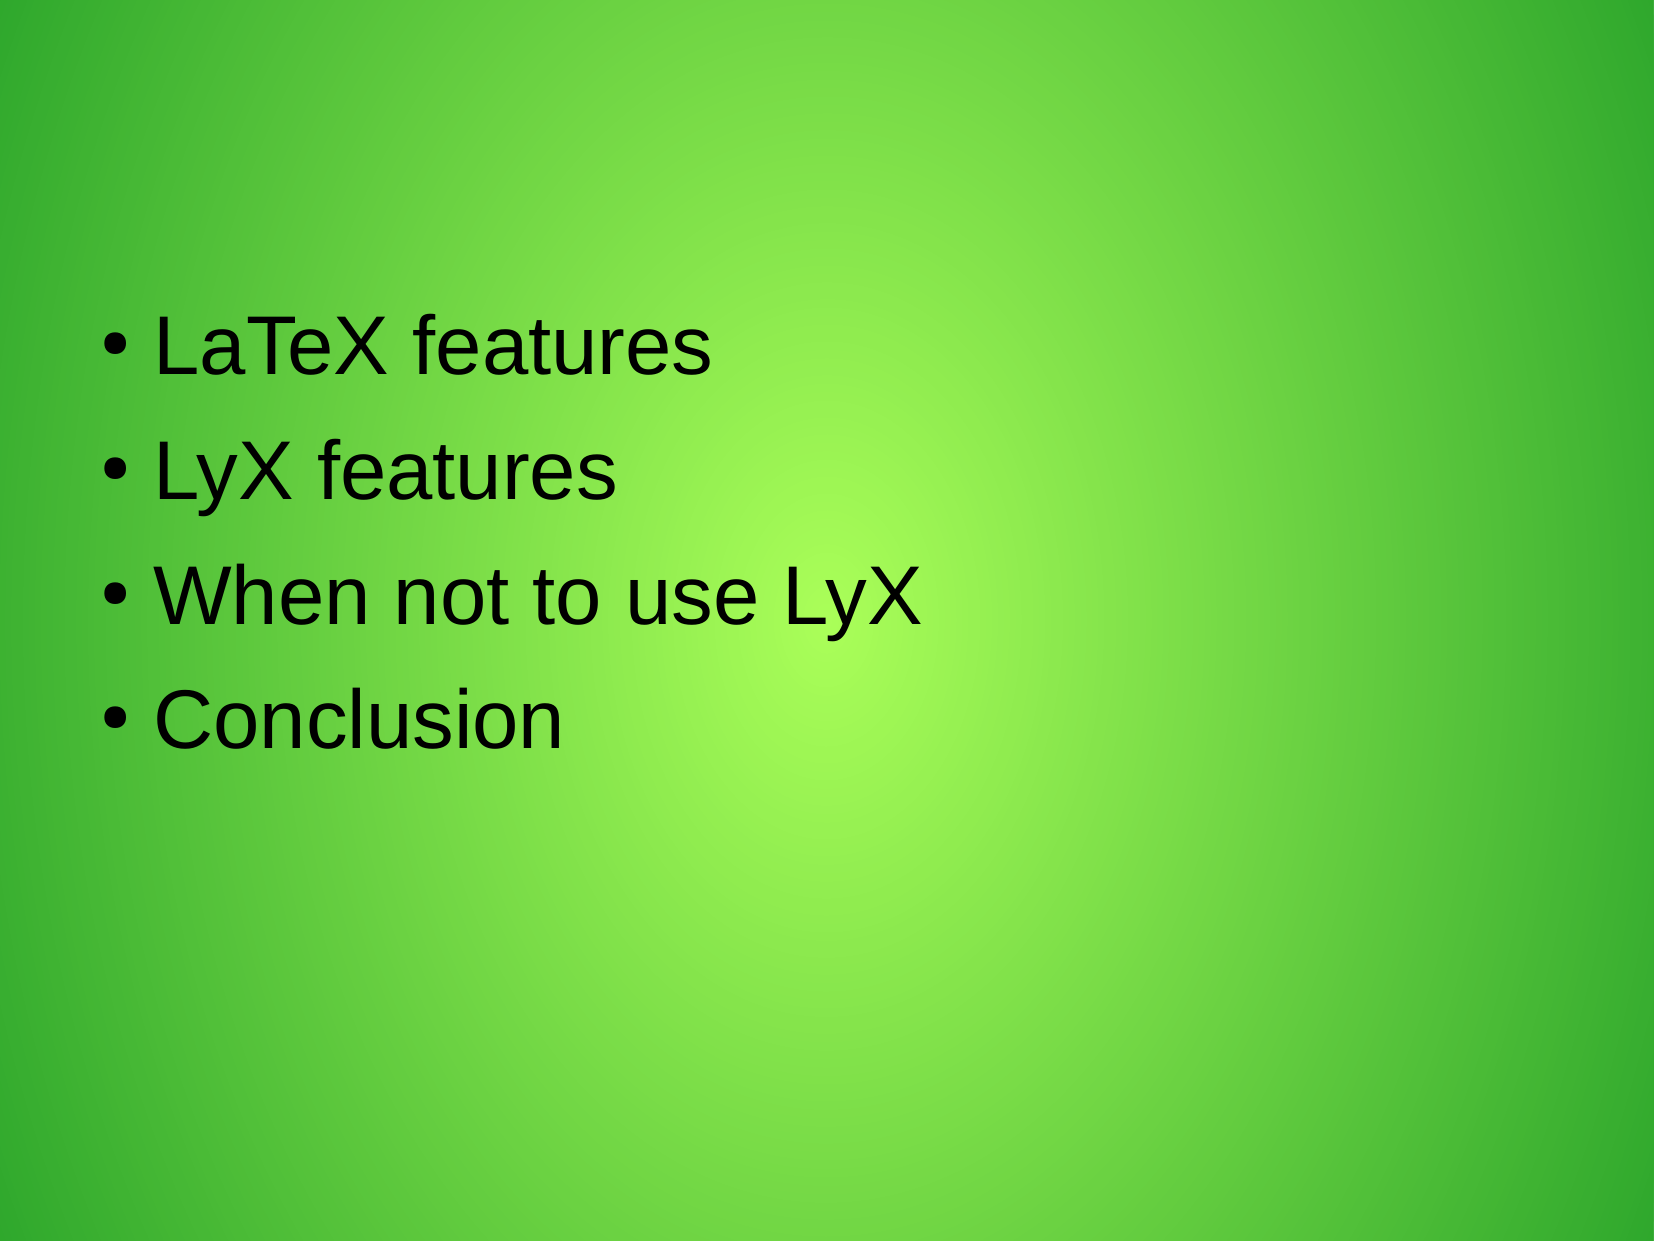

#
LaTeX features
LyX features
When not to use LyX
Conclusion